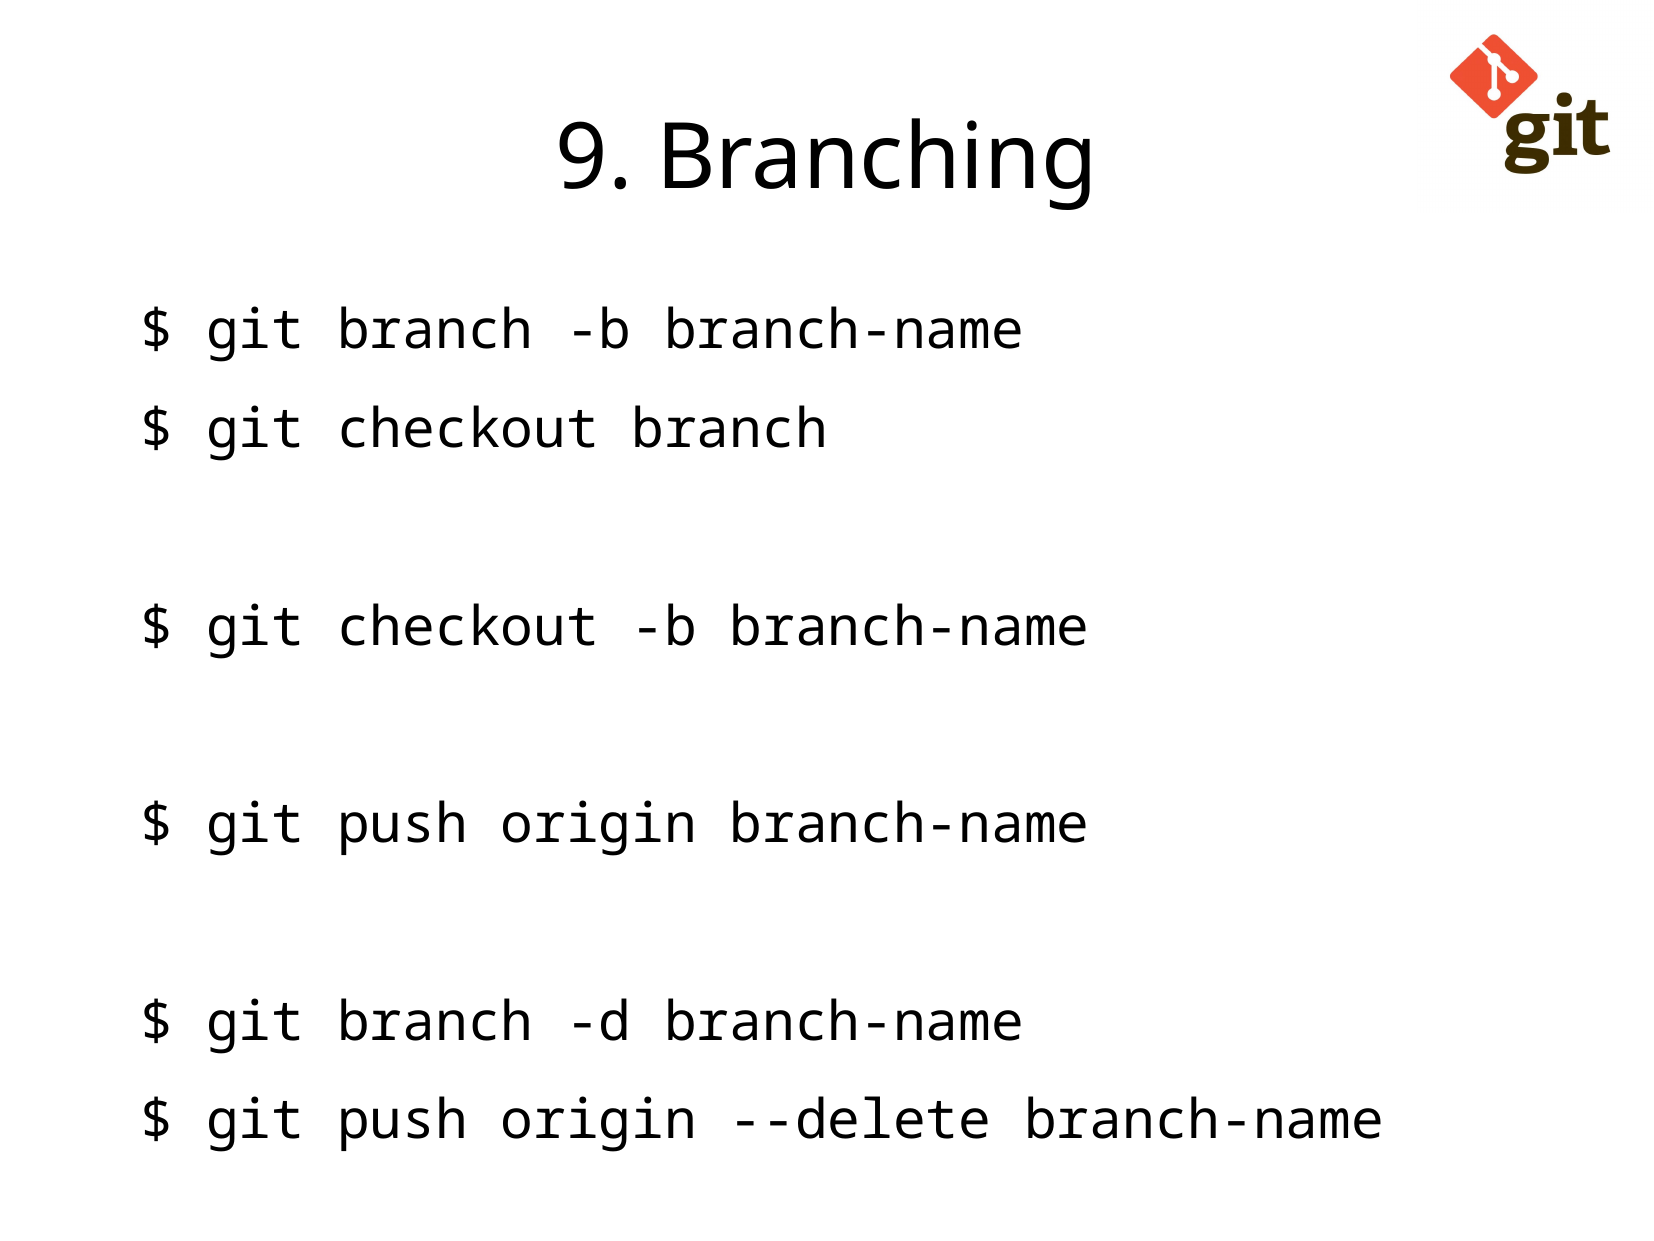

# 9. Branching
$ git branch -b branch-name
$ git checkout branch
$ git checkout -b branch-name
$ git push origin branch-name
$ git branch -d branch-name
$ git push origin --delete branch-name